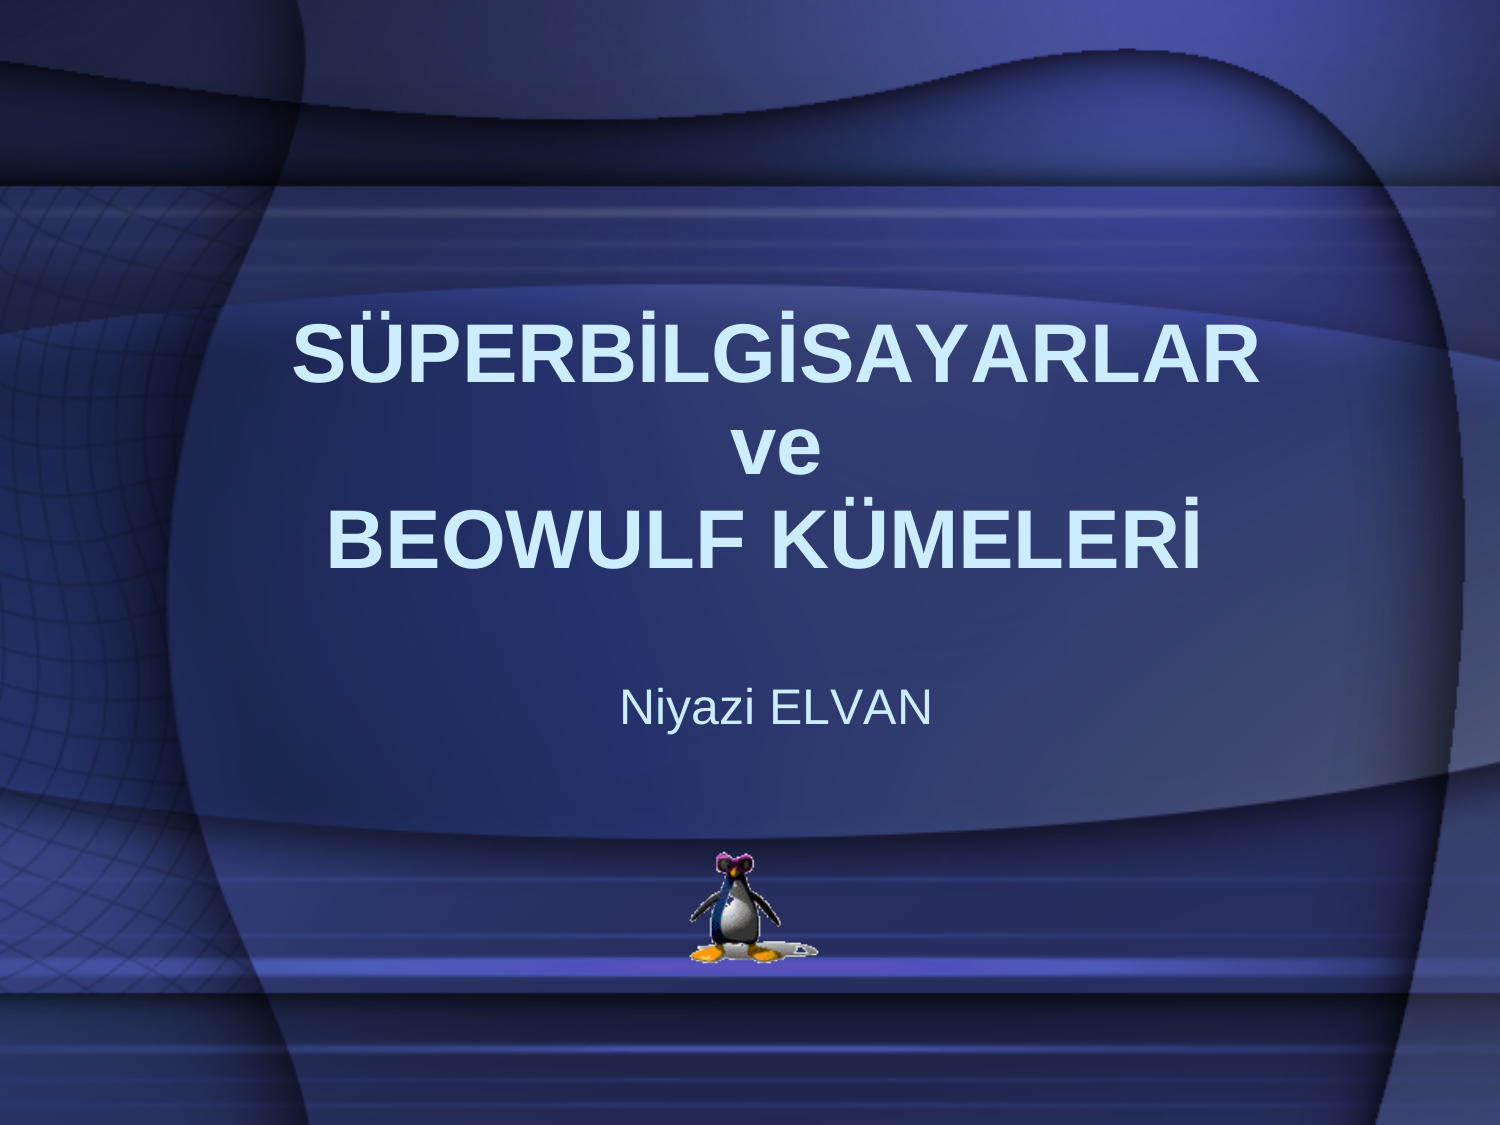

# SÜPERBİLGİSAYARLAR ve BEOWULF KÜMELERİ Niyazi ELVAN